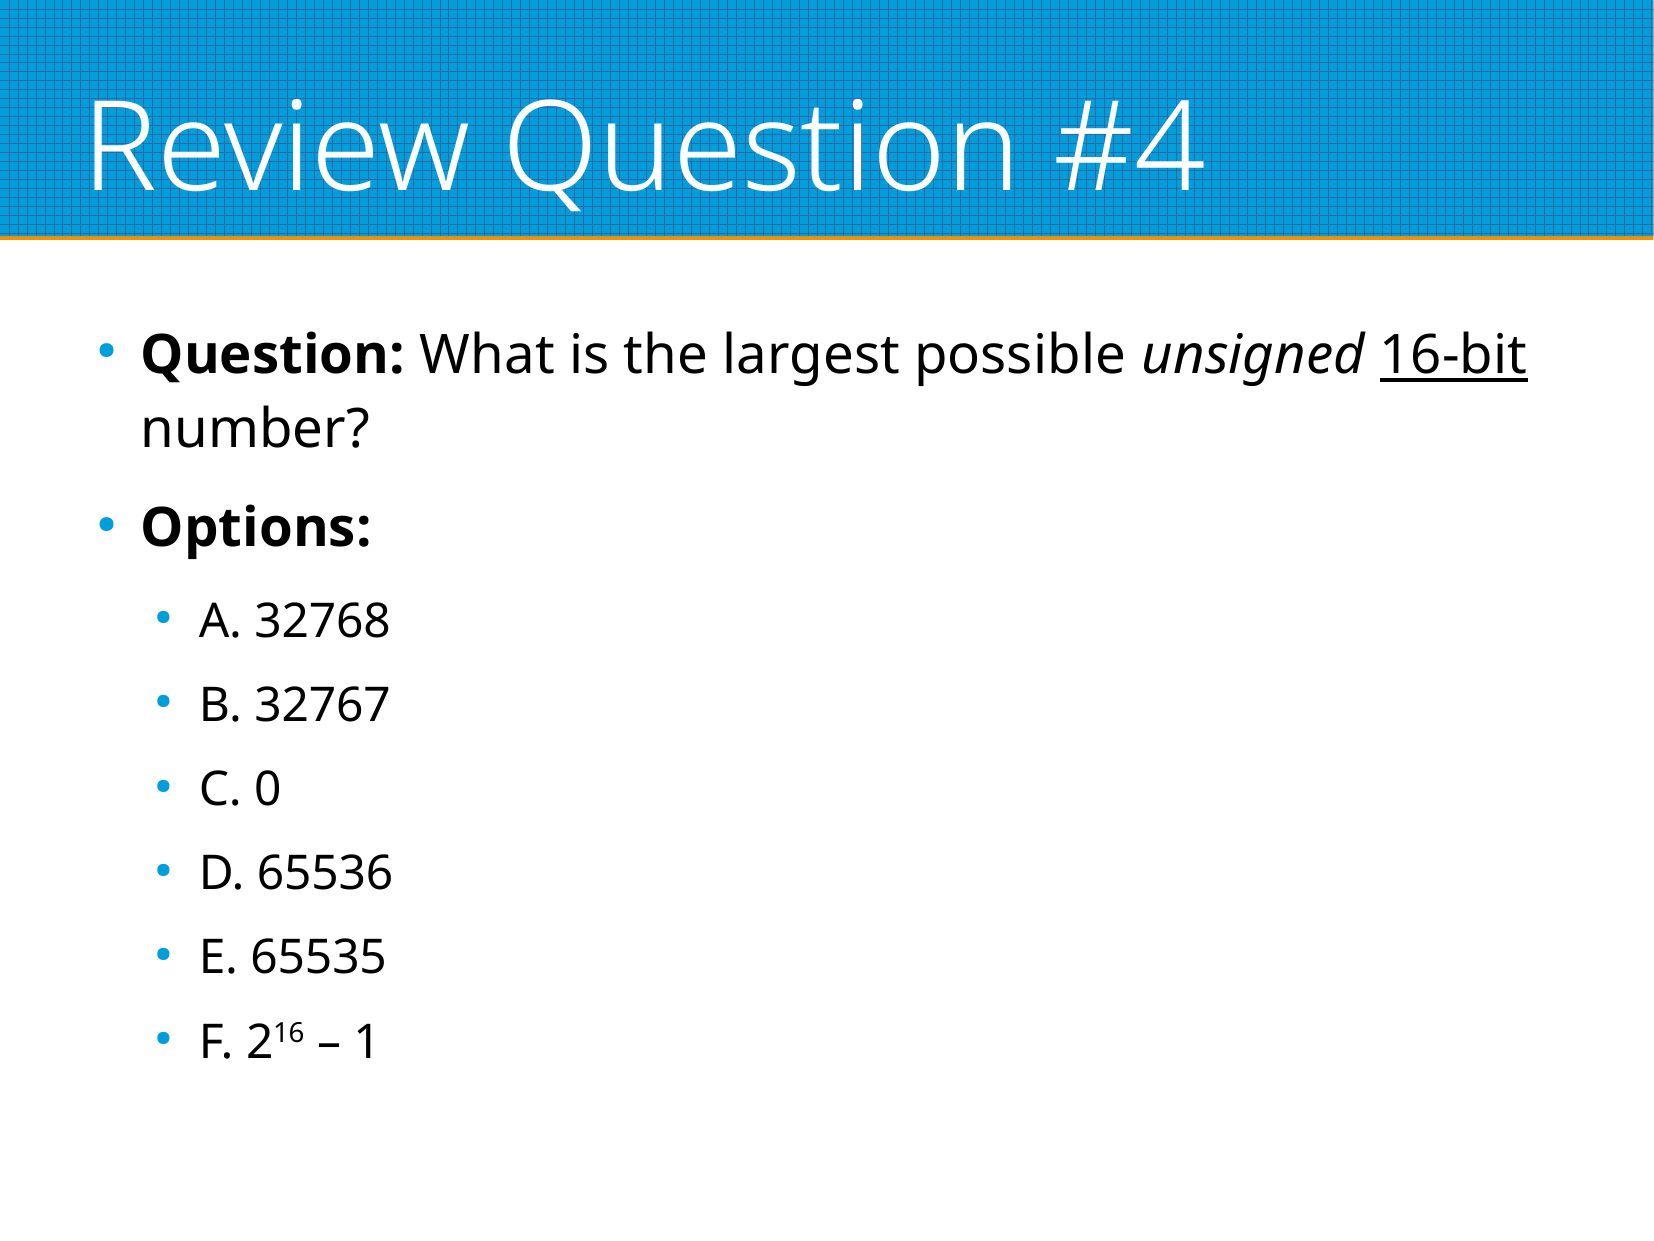

# Review Question #4
Question: What is the largest possible unsigned 16-bit number?
Options:
A. 32768
B. 32767
C. 0
D. 65536
E. 65535
F. 216 – 1